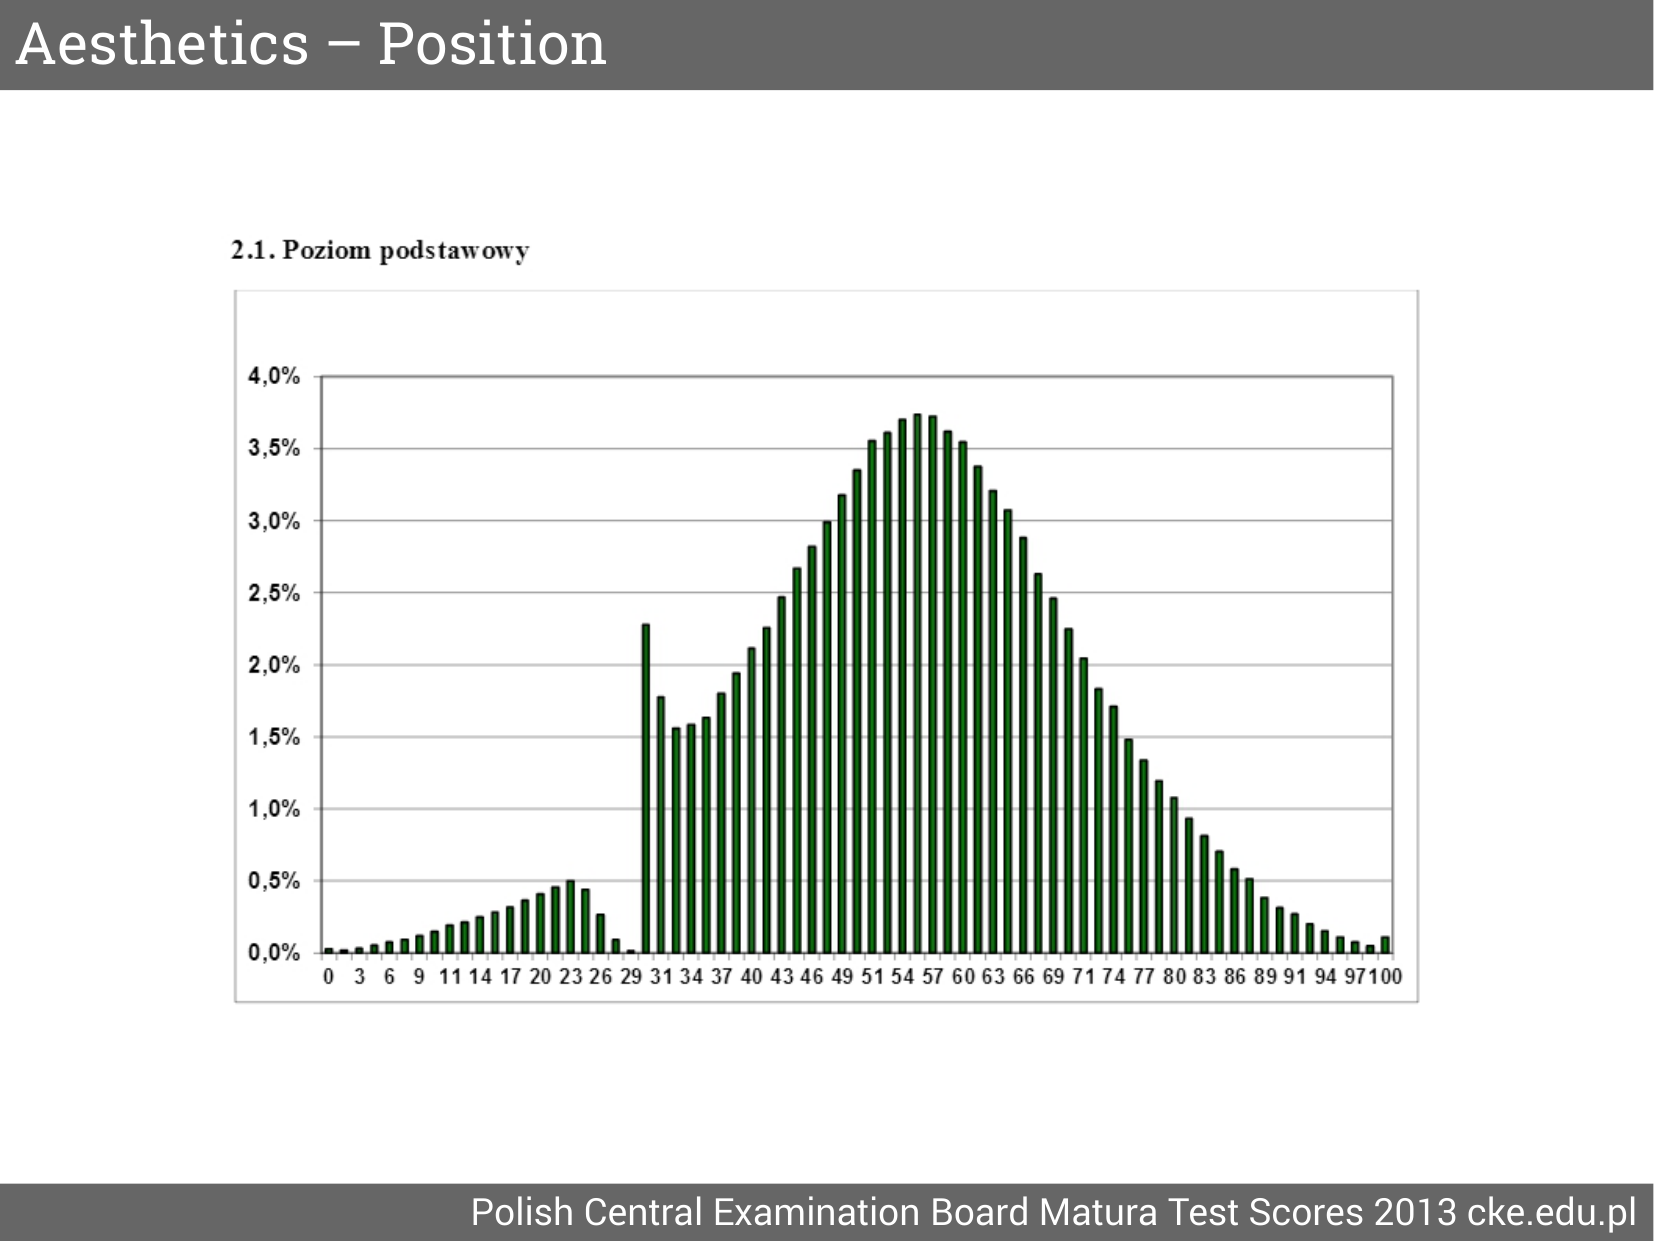

Aesthetics – Position
Polish Central Examination Board Matura Test Scores 2013 cke.edu.pl